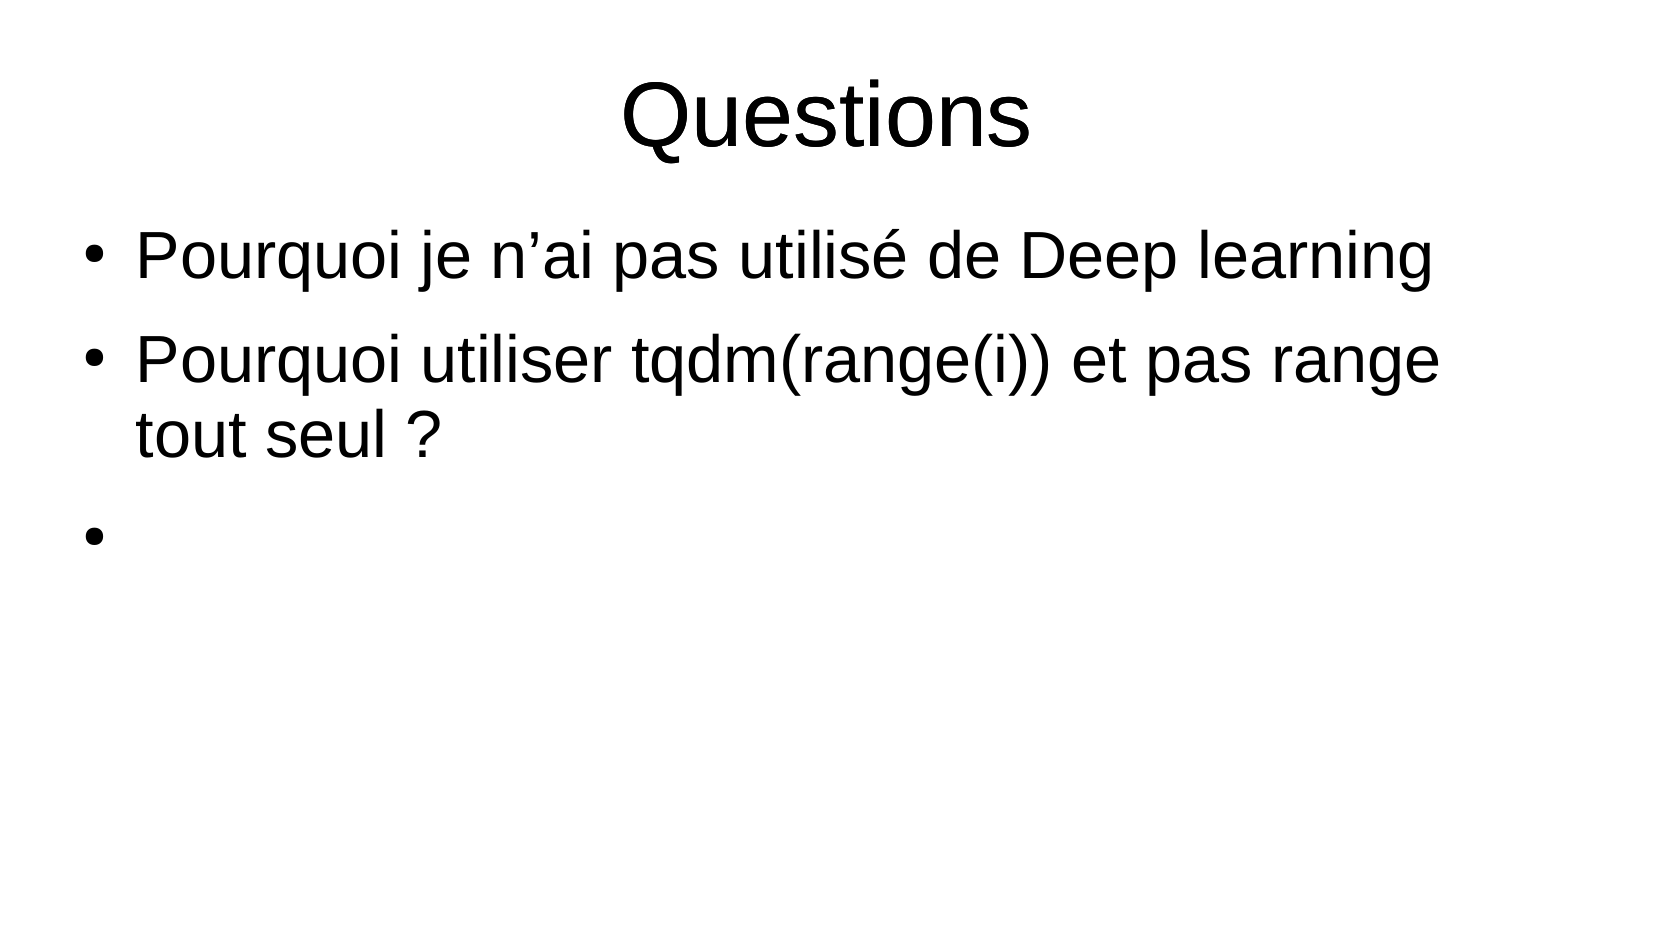

# Questions
Questions
Pourquoi je n’ai pas utilisé de Deep learning
Pourquoi utiliser tqdm(range(i)) et pas range tout seul ?